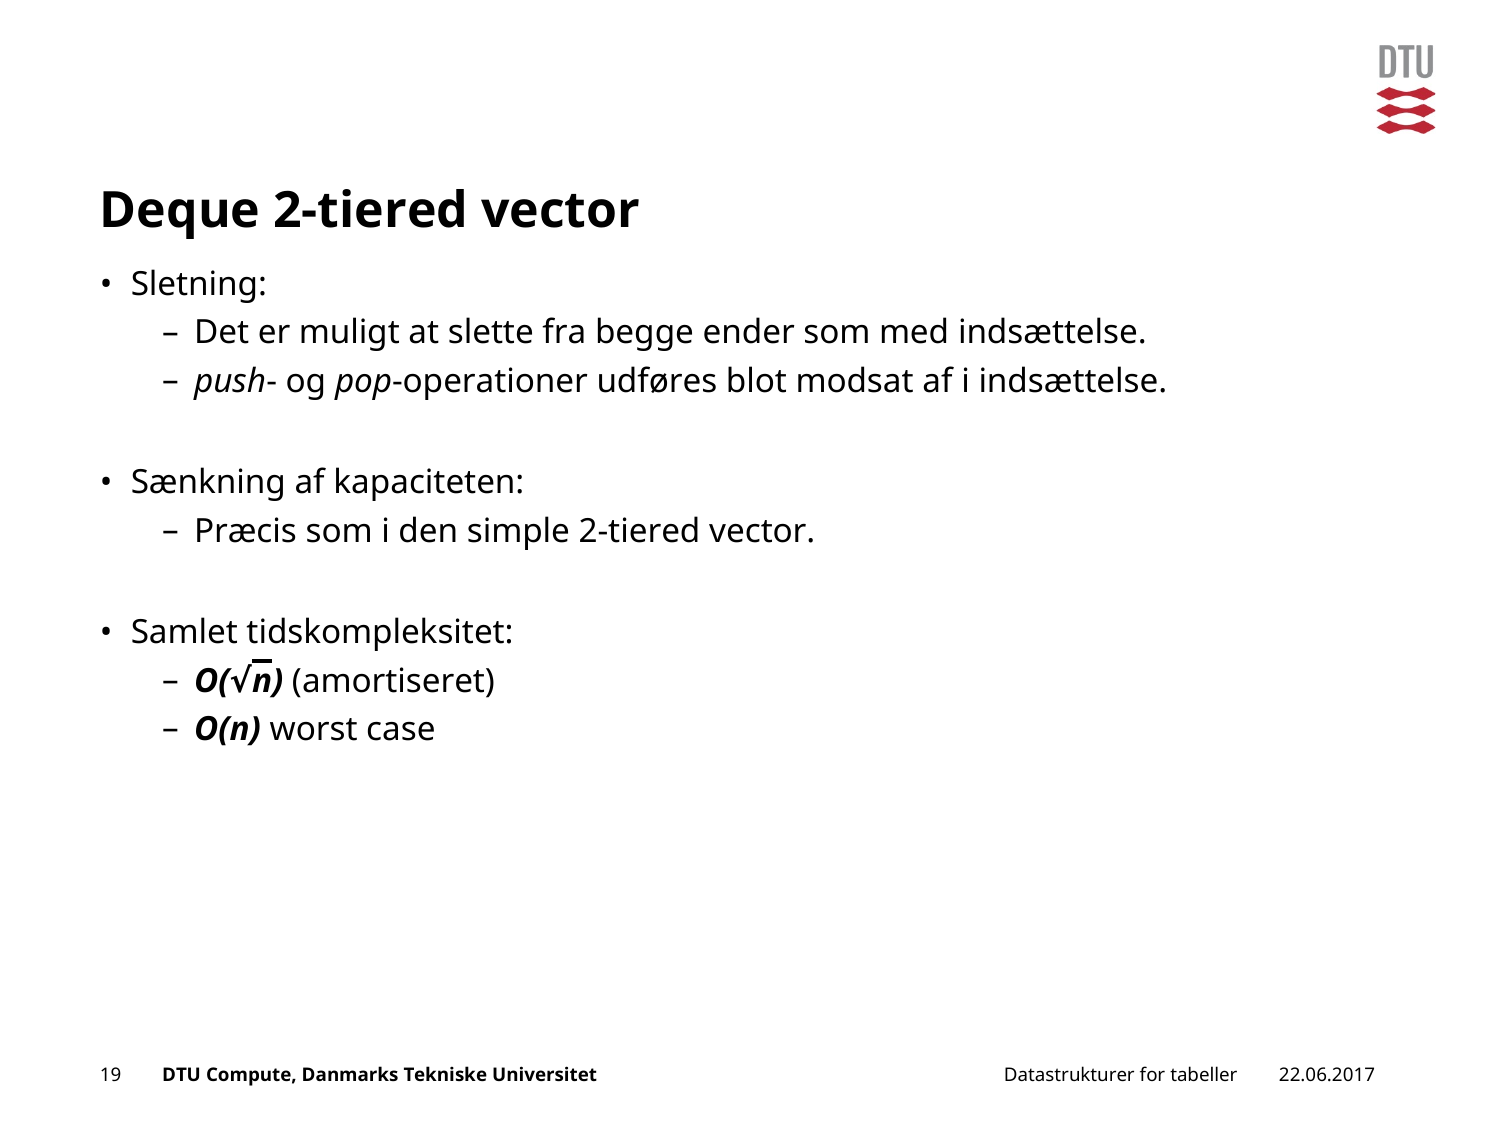

Deque 2-tiered vector
# Sletning:
Det er muligt at slette fra begge ender som med indsættelse.
push- og pop-operationer udføres blot modsat af i indsættelse.
Sænkning af kapaciteten:
Præcis som i den simple 2-tiered vector.
Samlet tidskompleksitet:
O(√n) (amortiseret)
O(n) worst case